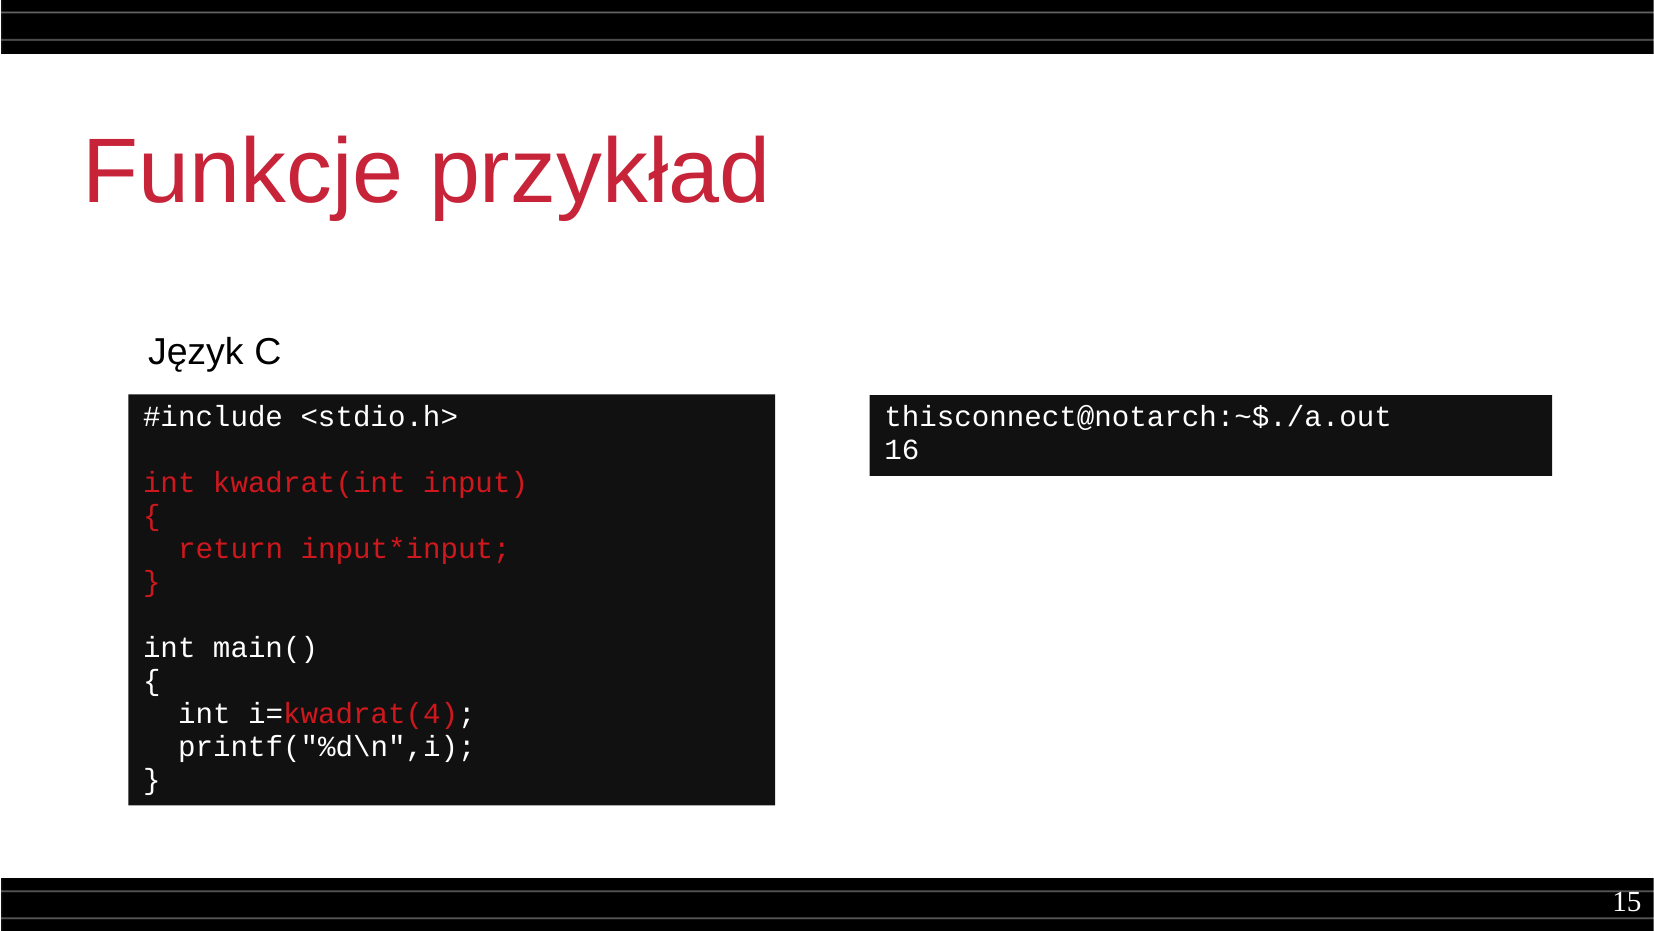

# Funkcje przykład
Język C
#include <stdio.h>
int kwadrat(int input)
{
 return input*input;
}
int main()
{
 int i=kwadrat(4);
 printf("%d\n",i);
}
thisconnect@notarch:~$./a.out
16